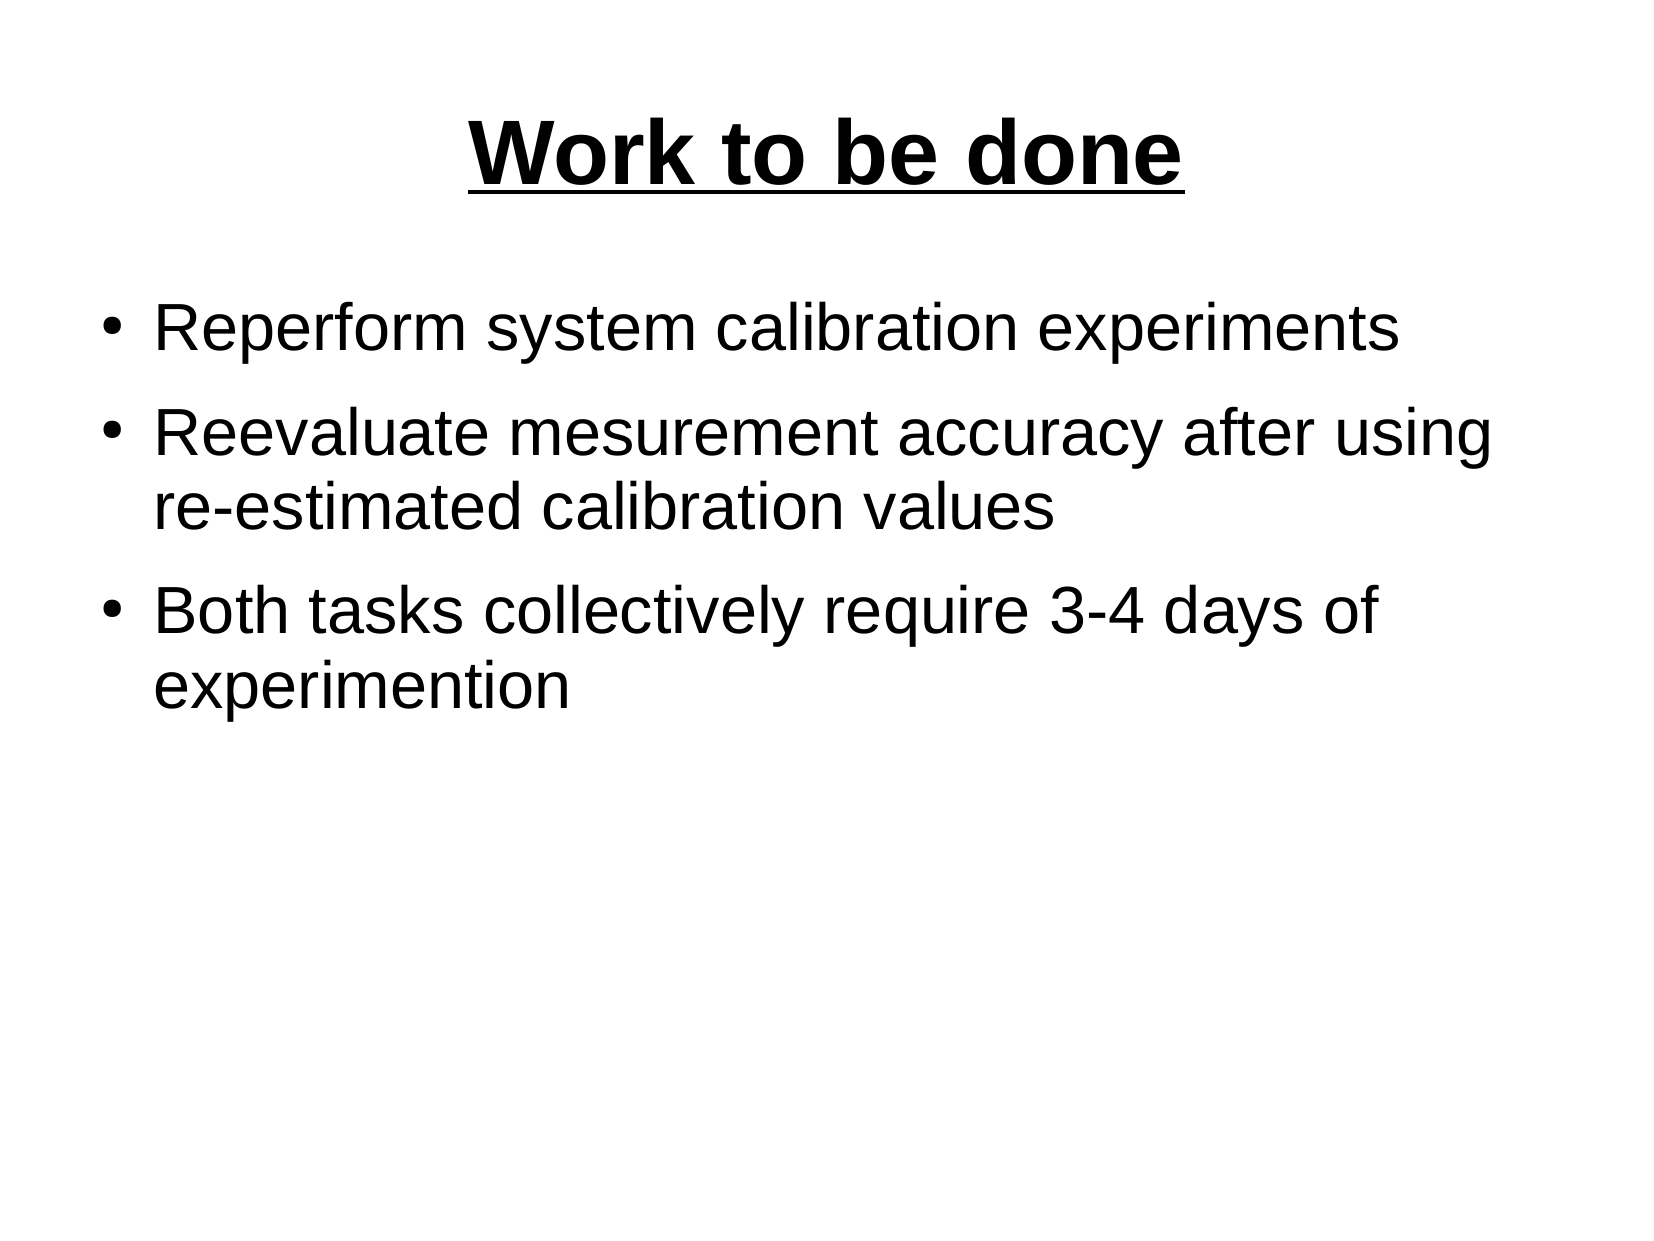

# Work to be done
Reperform system calibration experiments
Reevaluate mesurement accuracy after using re-estimated calibration values
Both tasks collectively require 3-4 days of experimention